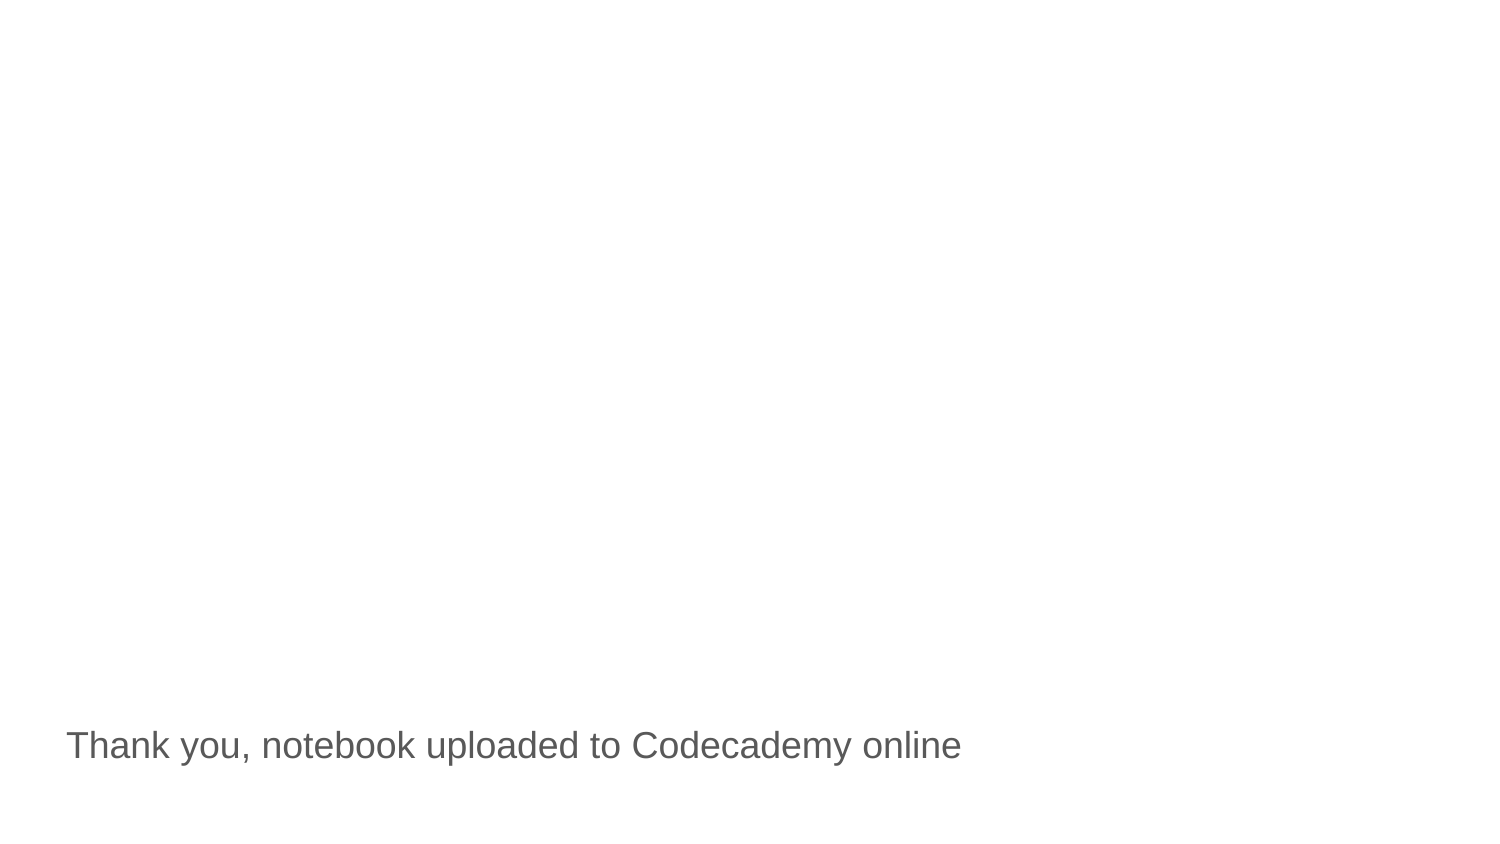

# Thank you, notebook uploaded to Codecademy online